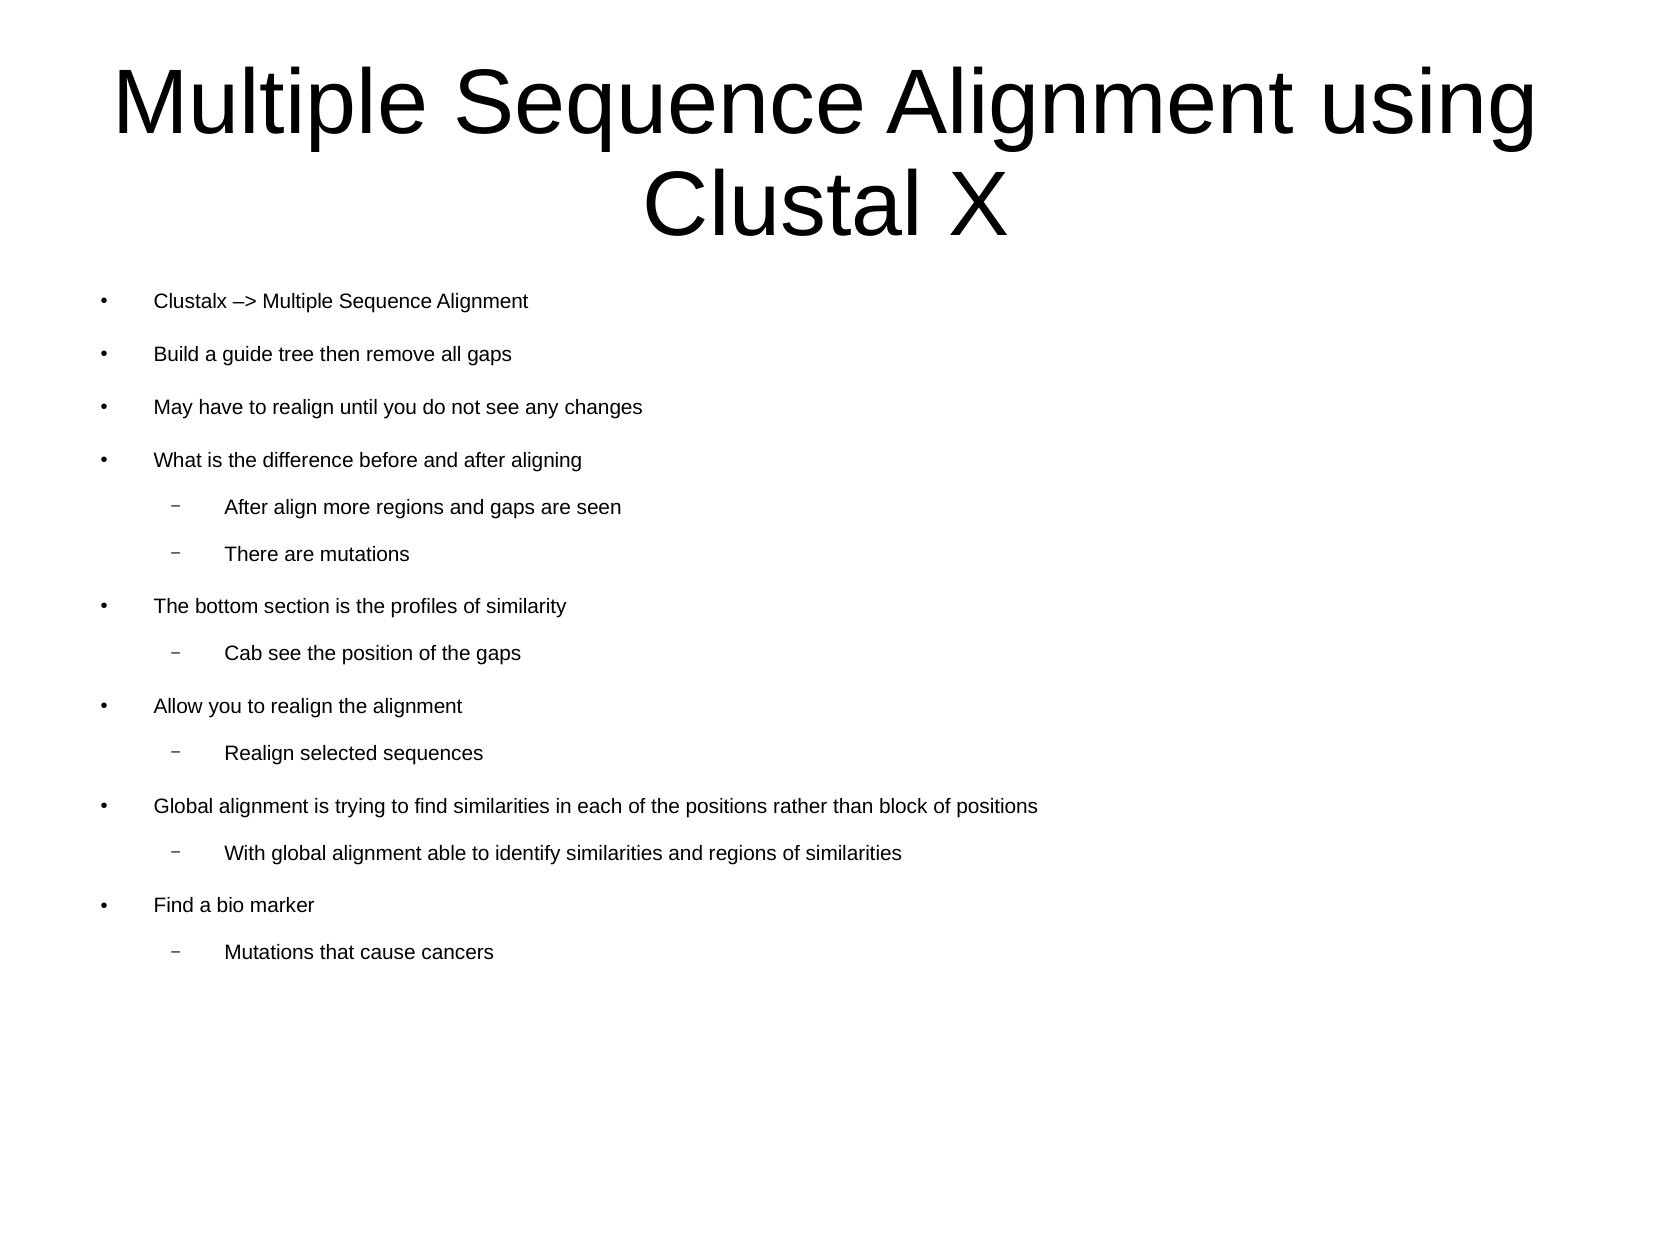

# Multiple Sequence Alignment using Clustal X
Clustalx –> Multiple Sequence Alignment
Build a guide tree then remove all gaps
May have to realign until you do not see any changes
What is the difference before and after aligning
After align more regions and gaps are seen
There are mutations
The bottom section is the profiles of similarity
Cab see the position of the gaps
Allow you to realign the alignment
Realign selected sequences
Global alignment is trying to find similarities in each of the positions rather than block of positions
With global alignment able to identify similarities and regions of similarities
Find a bio marker
Mutations that cause cancers